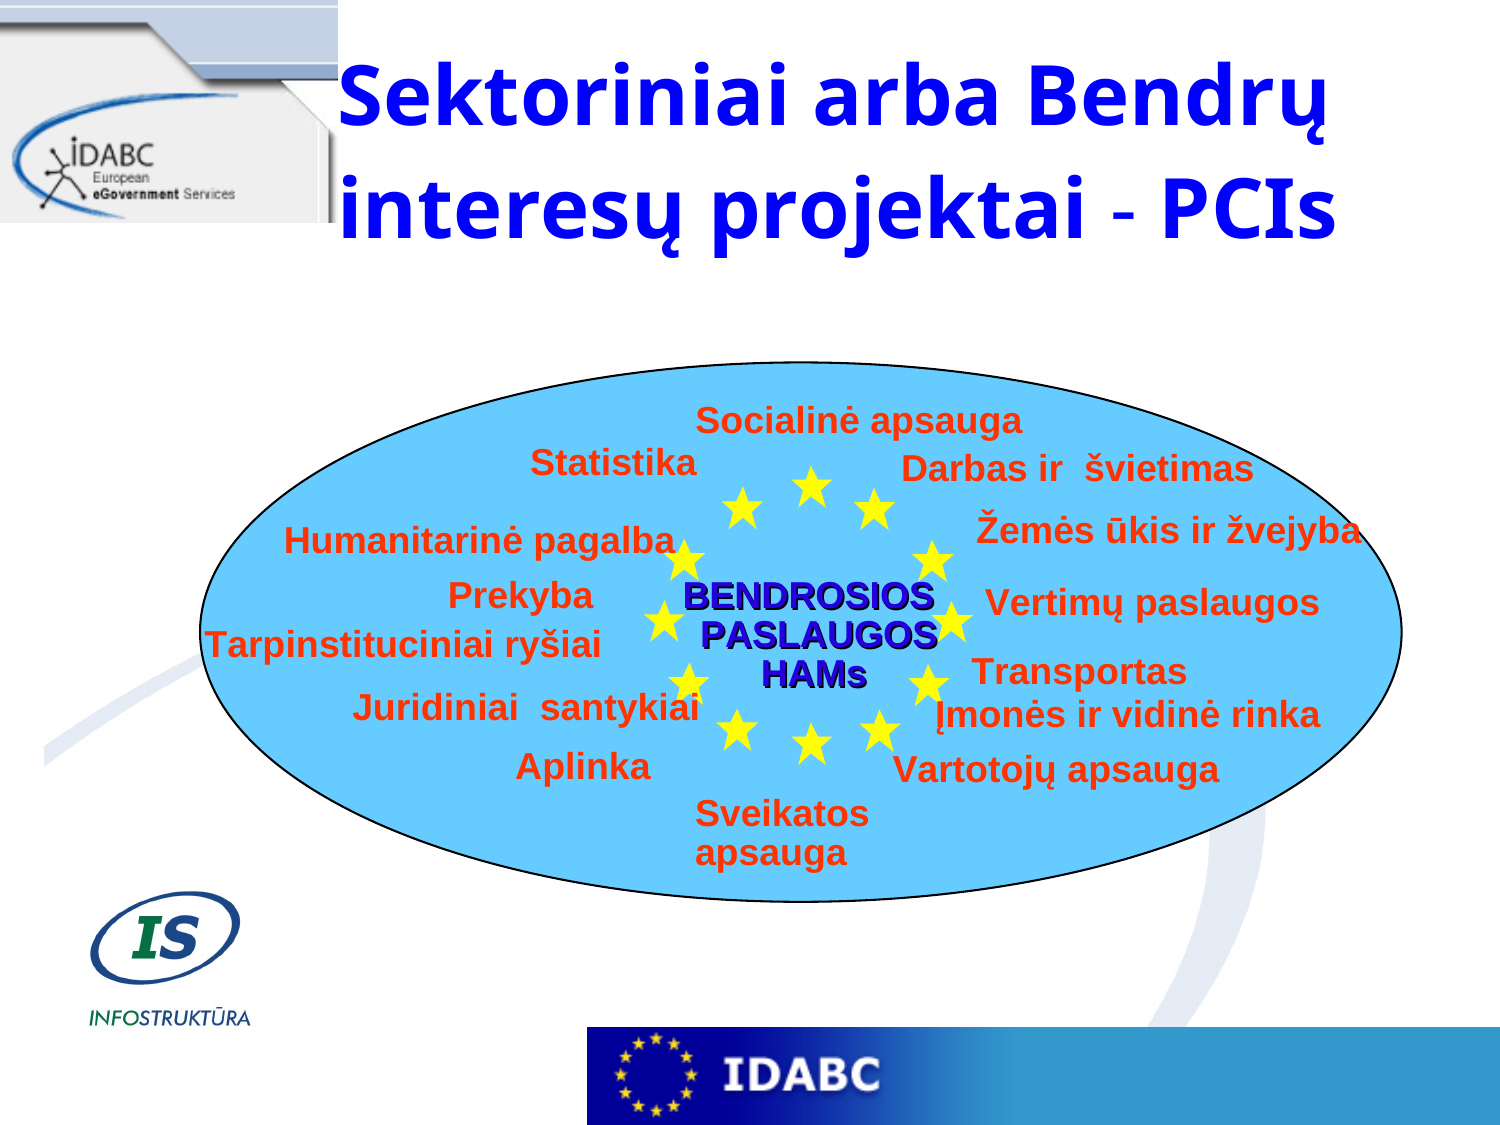

# Sektoriniai arba Bendrų interesų projektai - PCIs
Socialinė apsauga
Statistika
Darbas ir švietimas
Žemės ūkis ir žvejyba
Humanitarinė pagalba
Prekyba
BENDROSIOS
 PASLAUGOS
HAMs
Vertimų paslaugos
Tarpinstituciniai ryšiai
Transportas
Juridiniai santykiai
Įmonės ir vidinė rinka
Aplinka
Vartotojų apsauga
Sveikatos apsauga